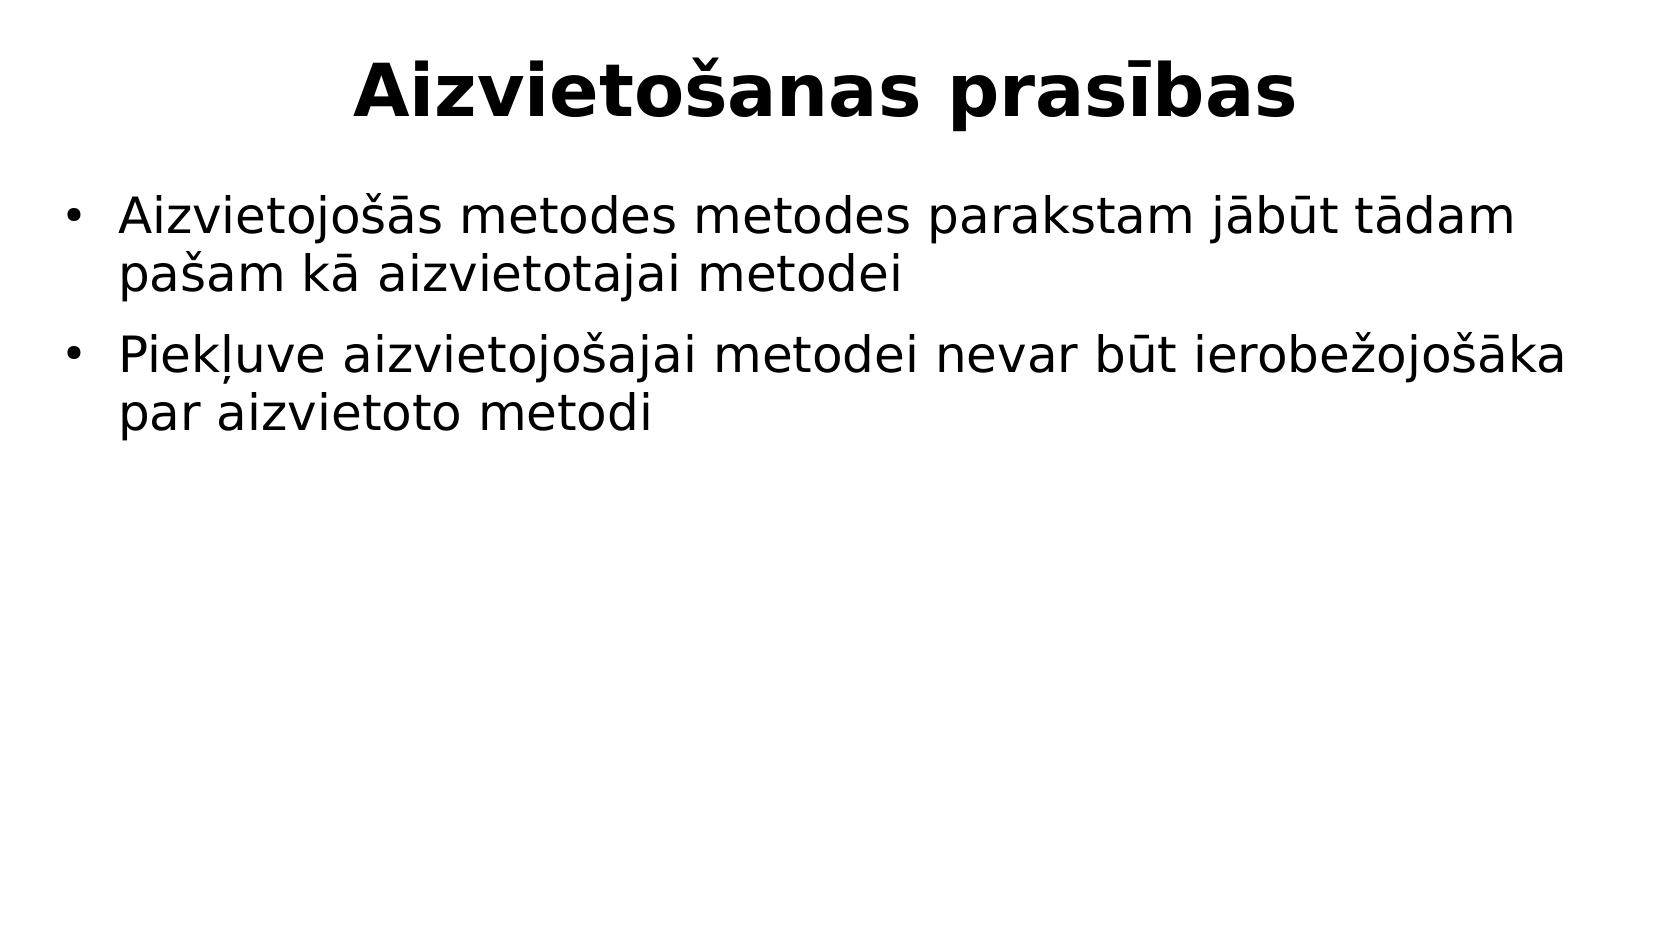

# Aizvietošanas prasības
Aizvietojošās metodes metodes parakstam jābūt tādam pašam kā aizvietotajai metodei
Piekļuve aizvietojošajai metodei nevar būt ierobežojošāka par aizvietoto metodi